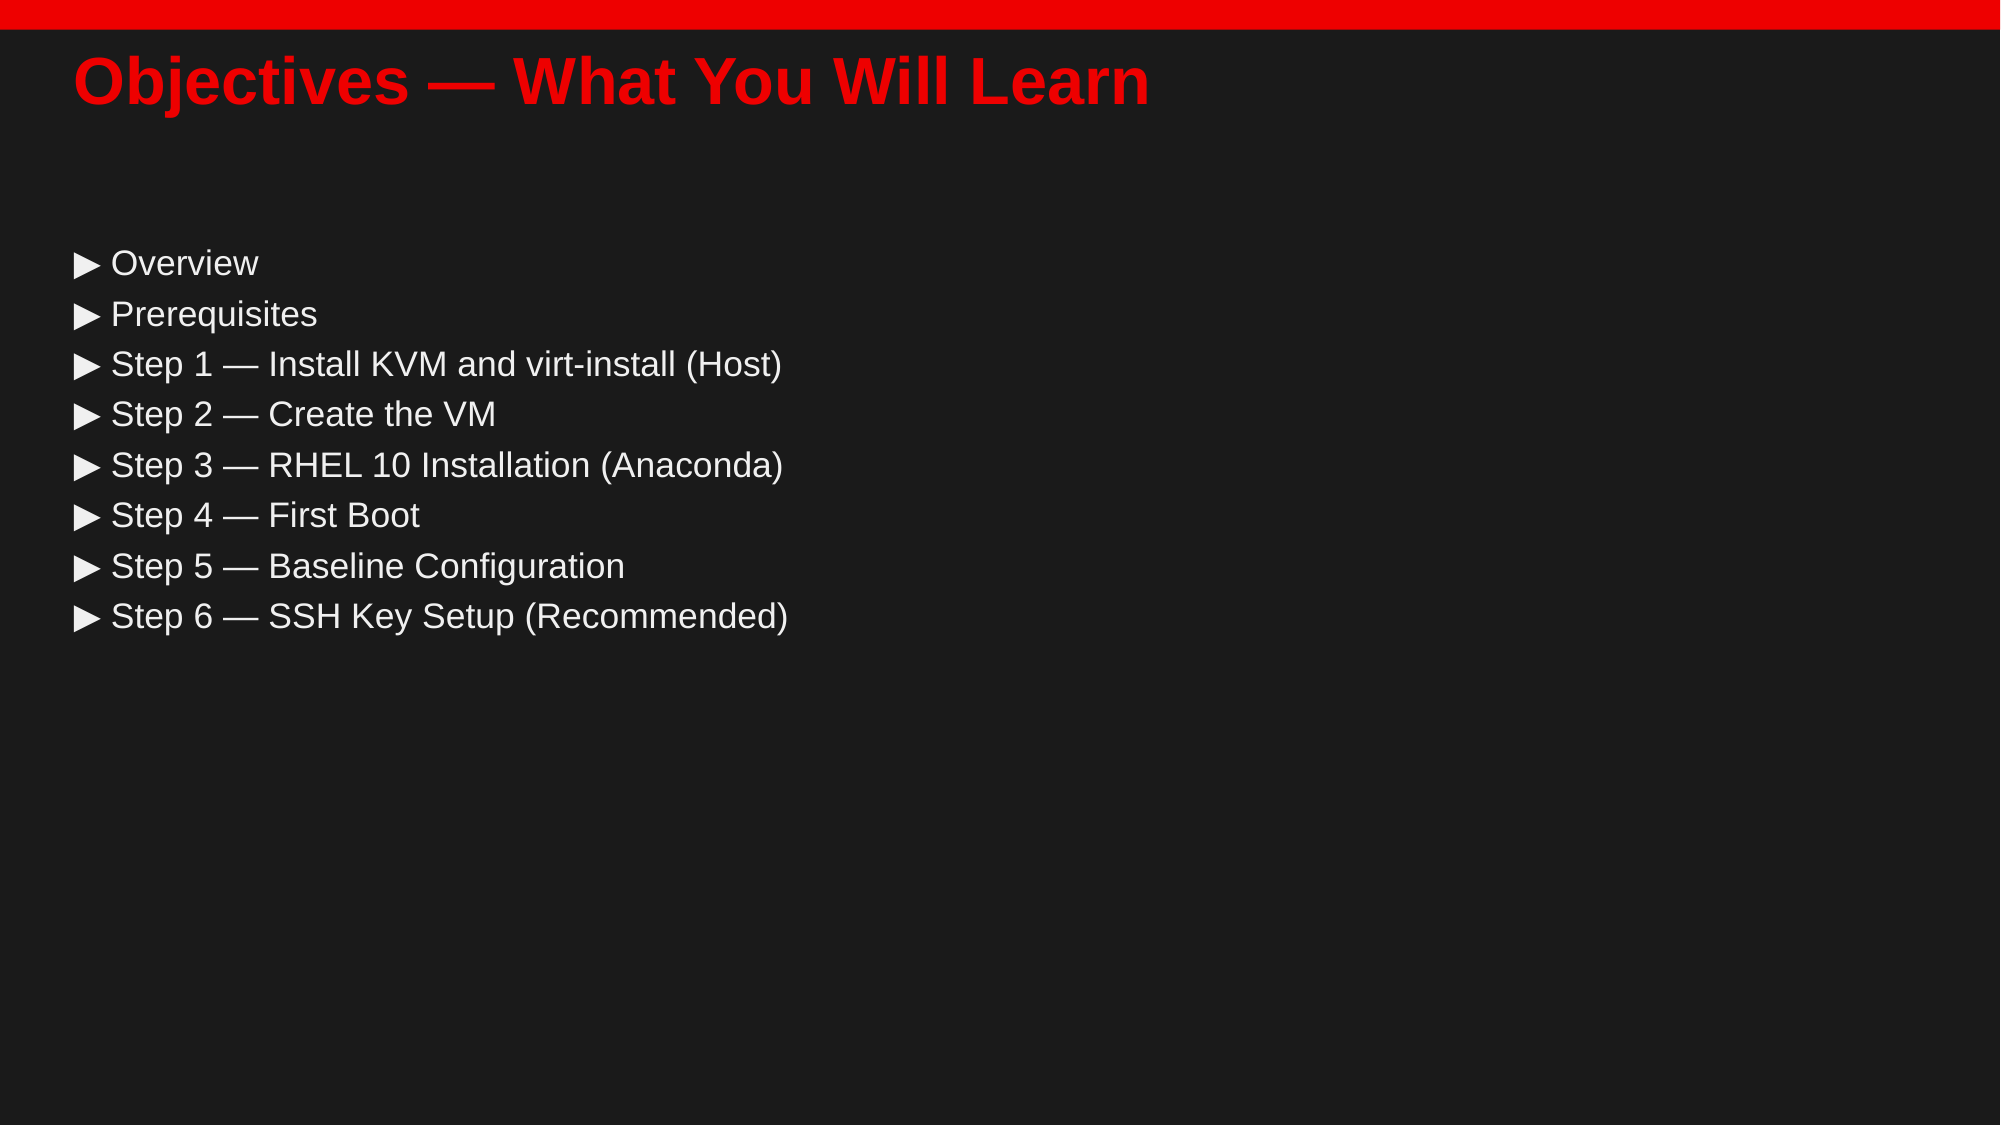

Objectives — What You Will Learn
▶ Overview
▶ Prerequisites
▶ Step 1 — Install KVM and virt-install (Host)
▶ Step 2 — Create the VM
▶ Step 3 — RHEL 10 Installation (Anaconda)
▶ Step 4 — First Boot
▶ Step 5 — Baseline Configuration
▶ Step 6 — SSH Key Setup (Recommended)